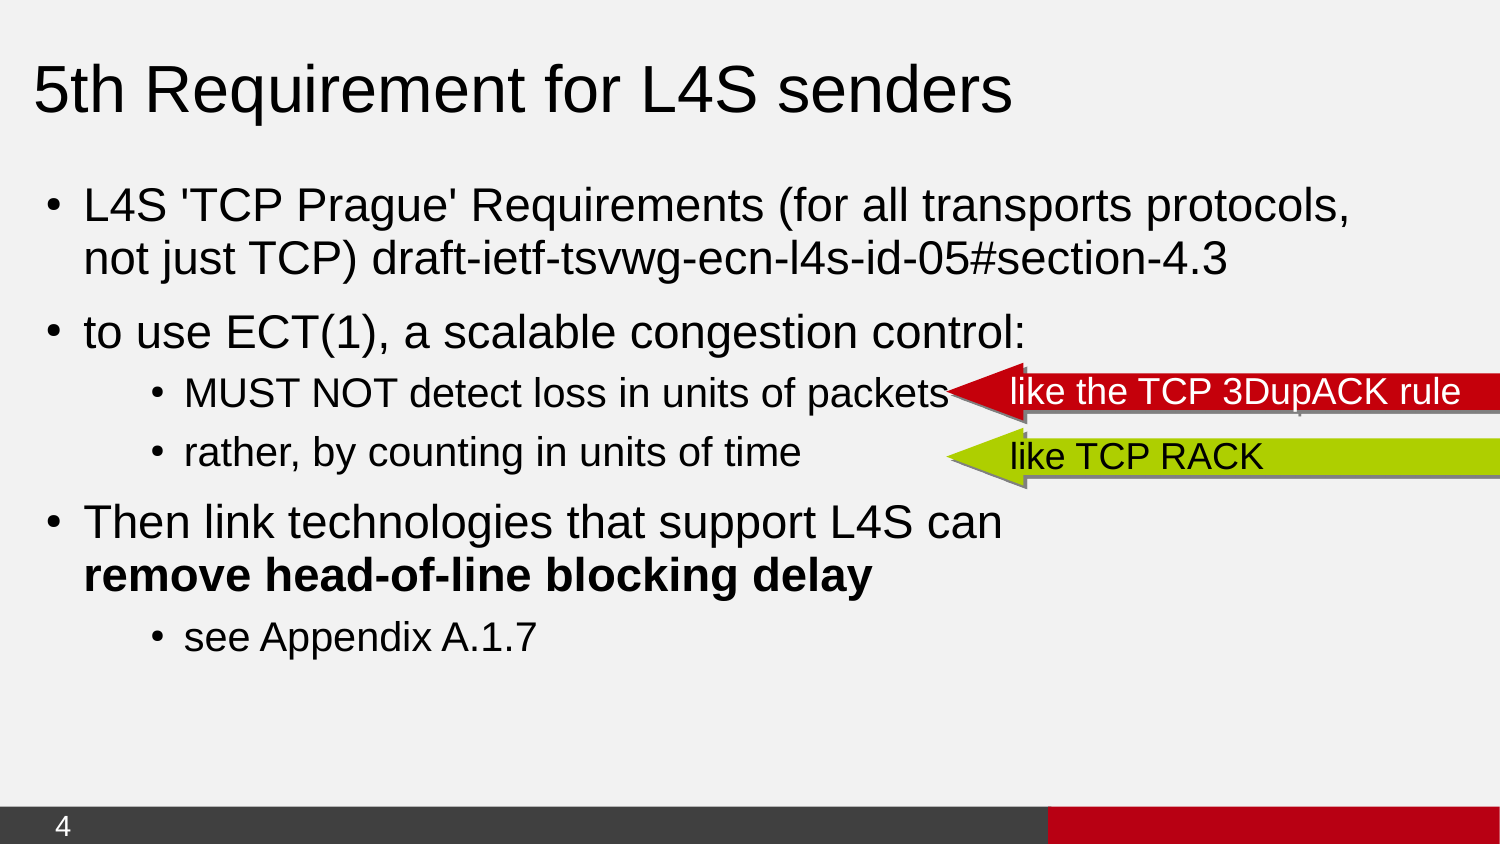

# 5th Requirement for L4S senders
L4S 'TCP Prague' Requirements (for all transports protocols, not just TCP) draft-ietf-tsvwg-ecn-l4s-id-05#section-4.3
to use ECT(1), a scalable congestion control:
MUST NOT detect loss in units of packets
rather, by counting in units of time
Then link technologies that support L4S can
remove head-of-line blocking delay
see Appendix A.1.7
like the TCP 3DupACK rule
like TCP RACK
4